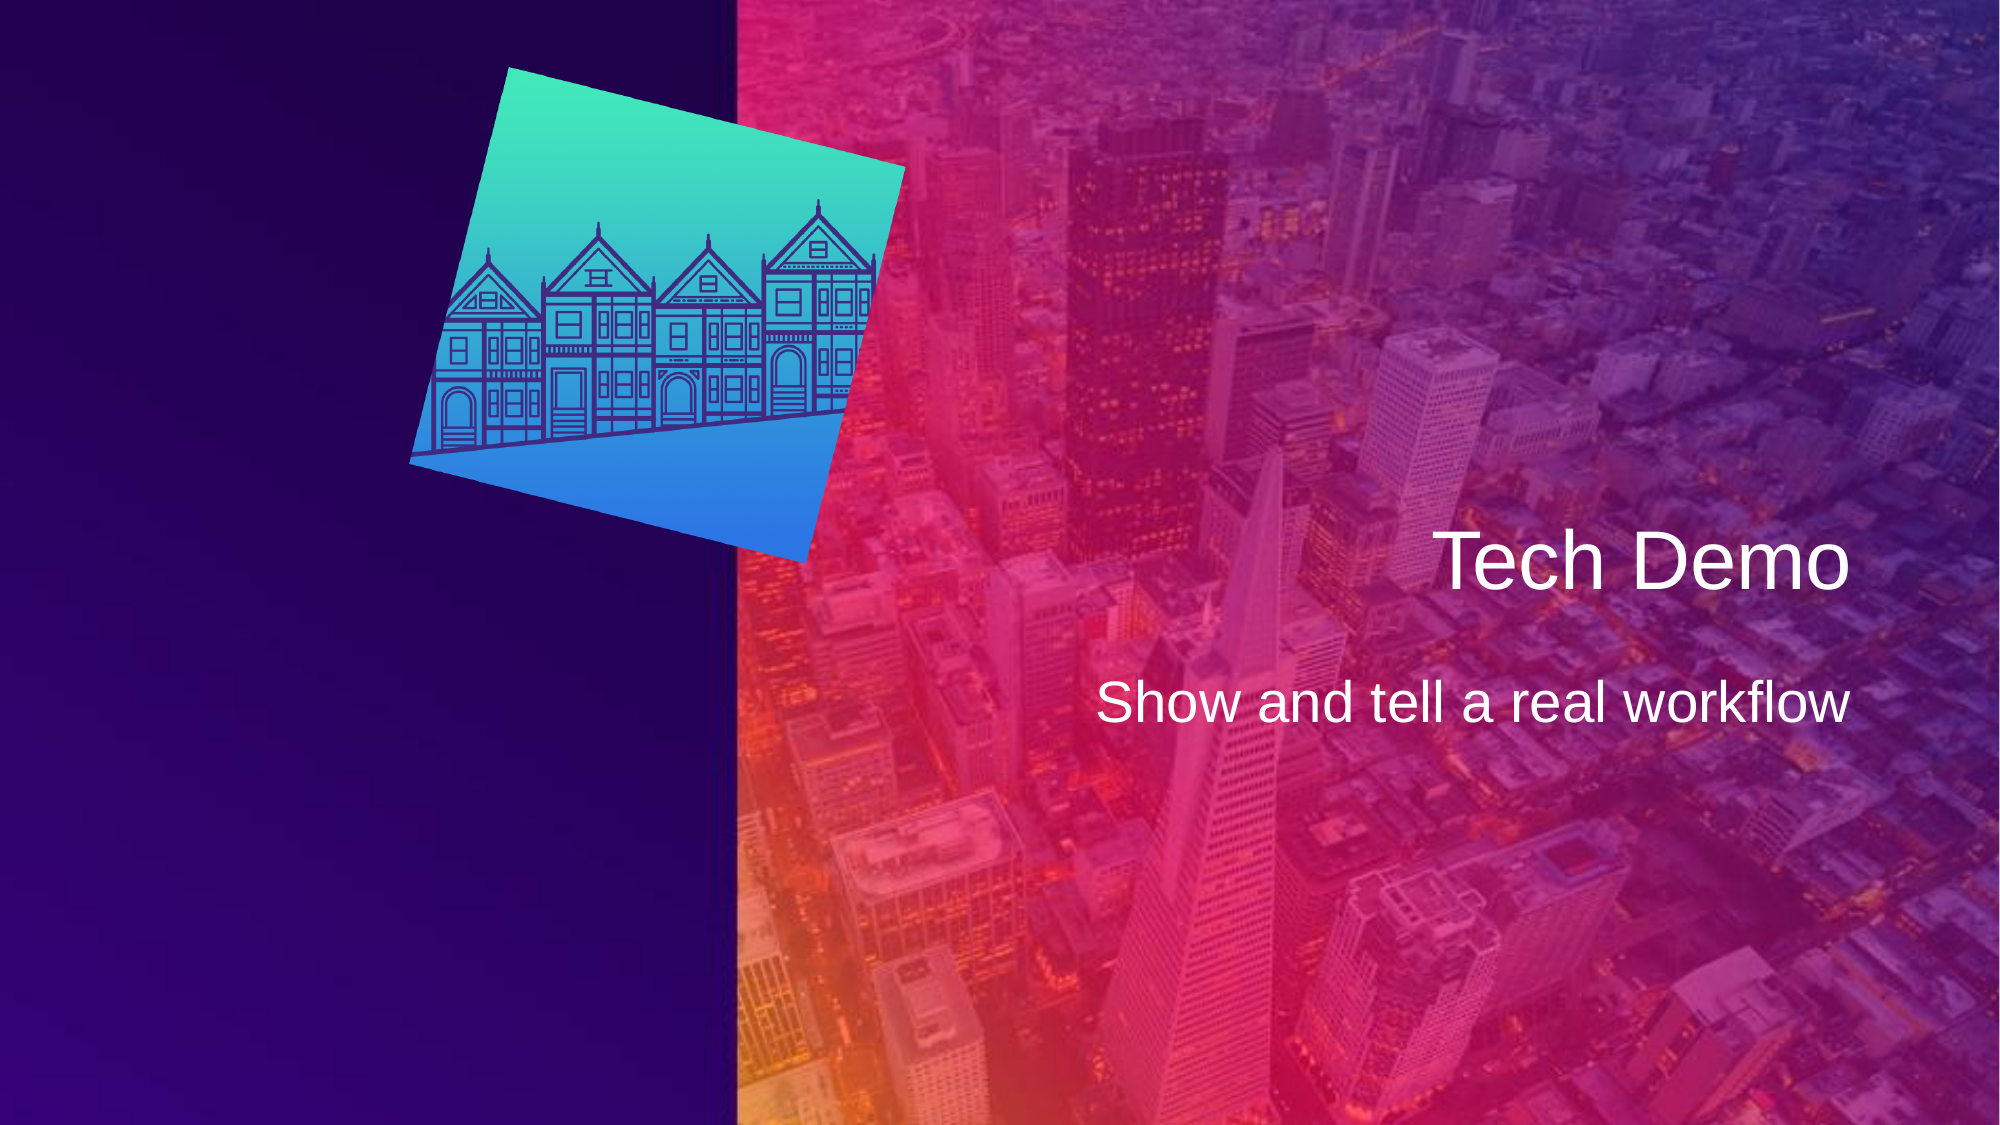

# Tech Demo
Show and tell a real workflow